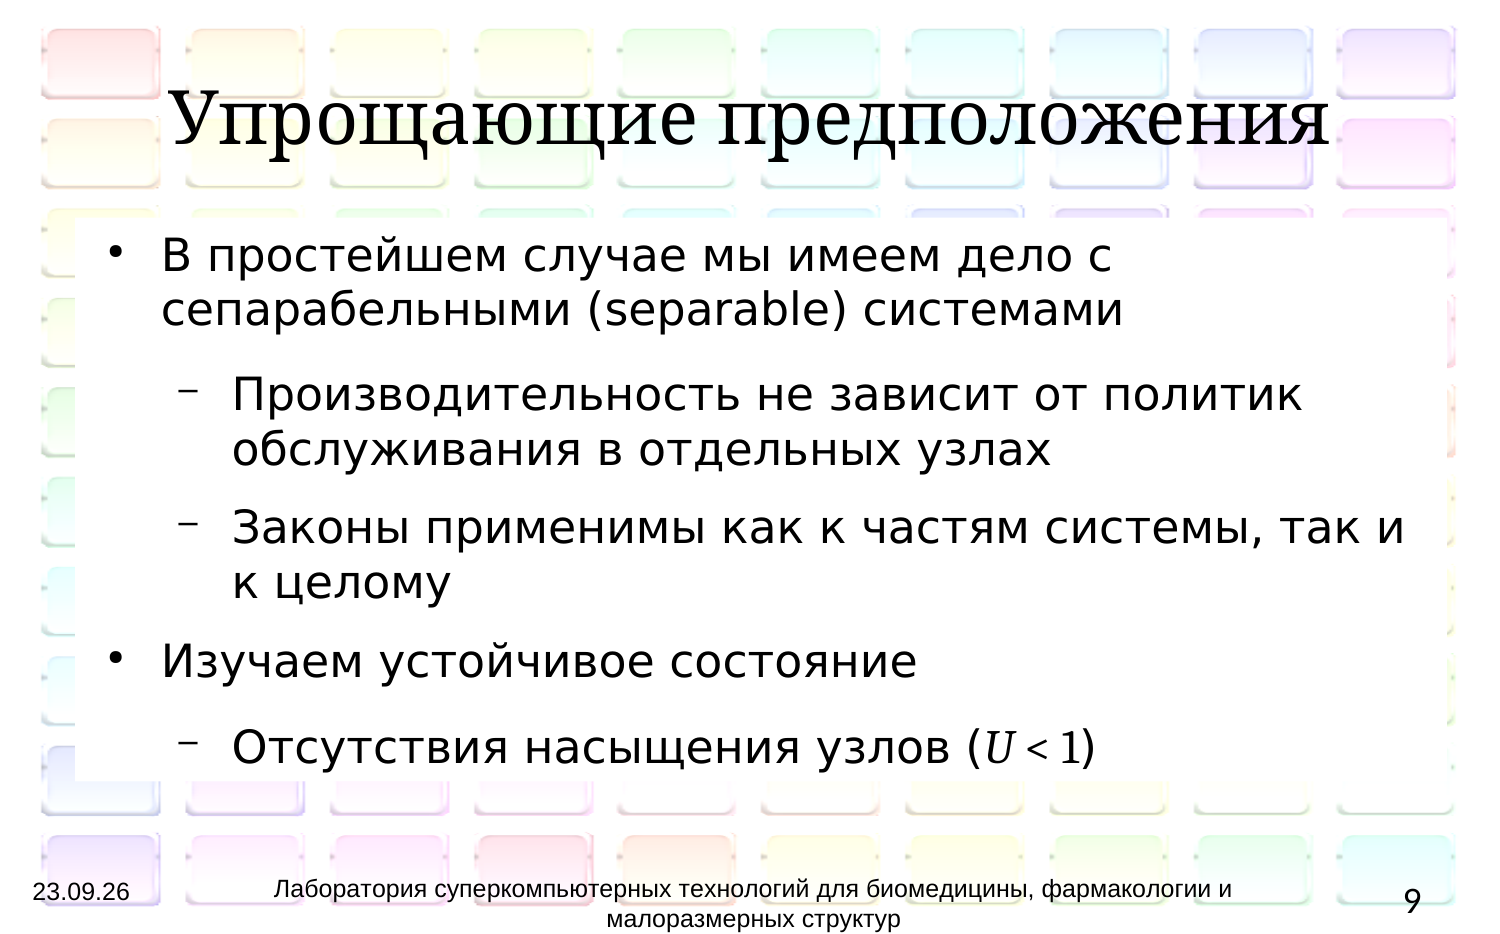

# Упрощающие предположения
В простейшем случае мы имеем дело с сепарабельными (separable) системами
Производительность не зависит от политик обслуживания в отдельных узлах
Законы применимы как к частям системы, так и к целому
Изучаем устойчивое состояние
Отсутствия насыщения узлов (U < 1)
Лаборатория суперкомпьютерных технологий для биомедицины, фармакологии и малоразмерных структур